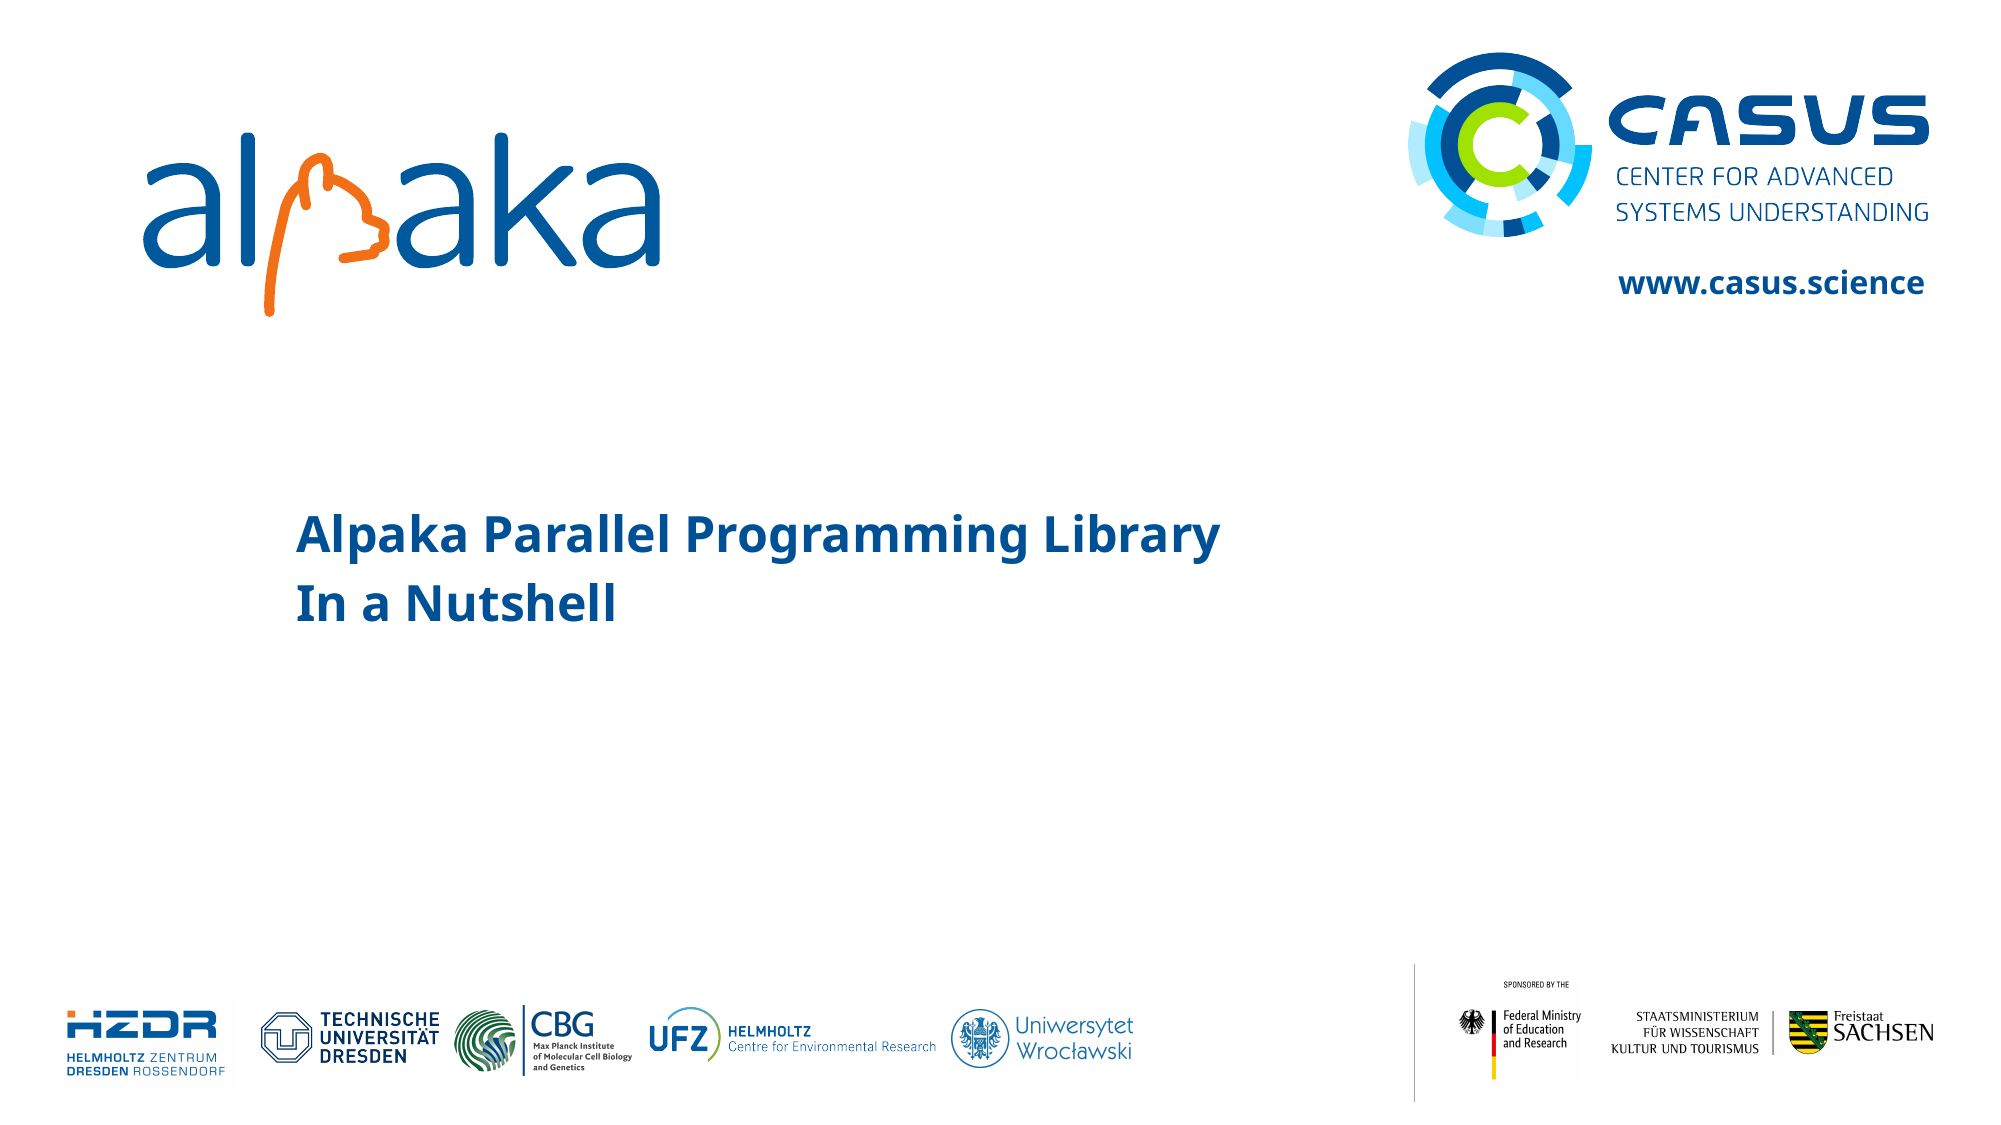

Alpaka Parallel Programming Library
In a Nutshell